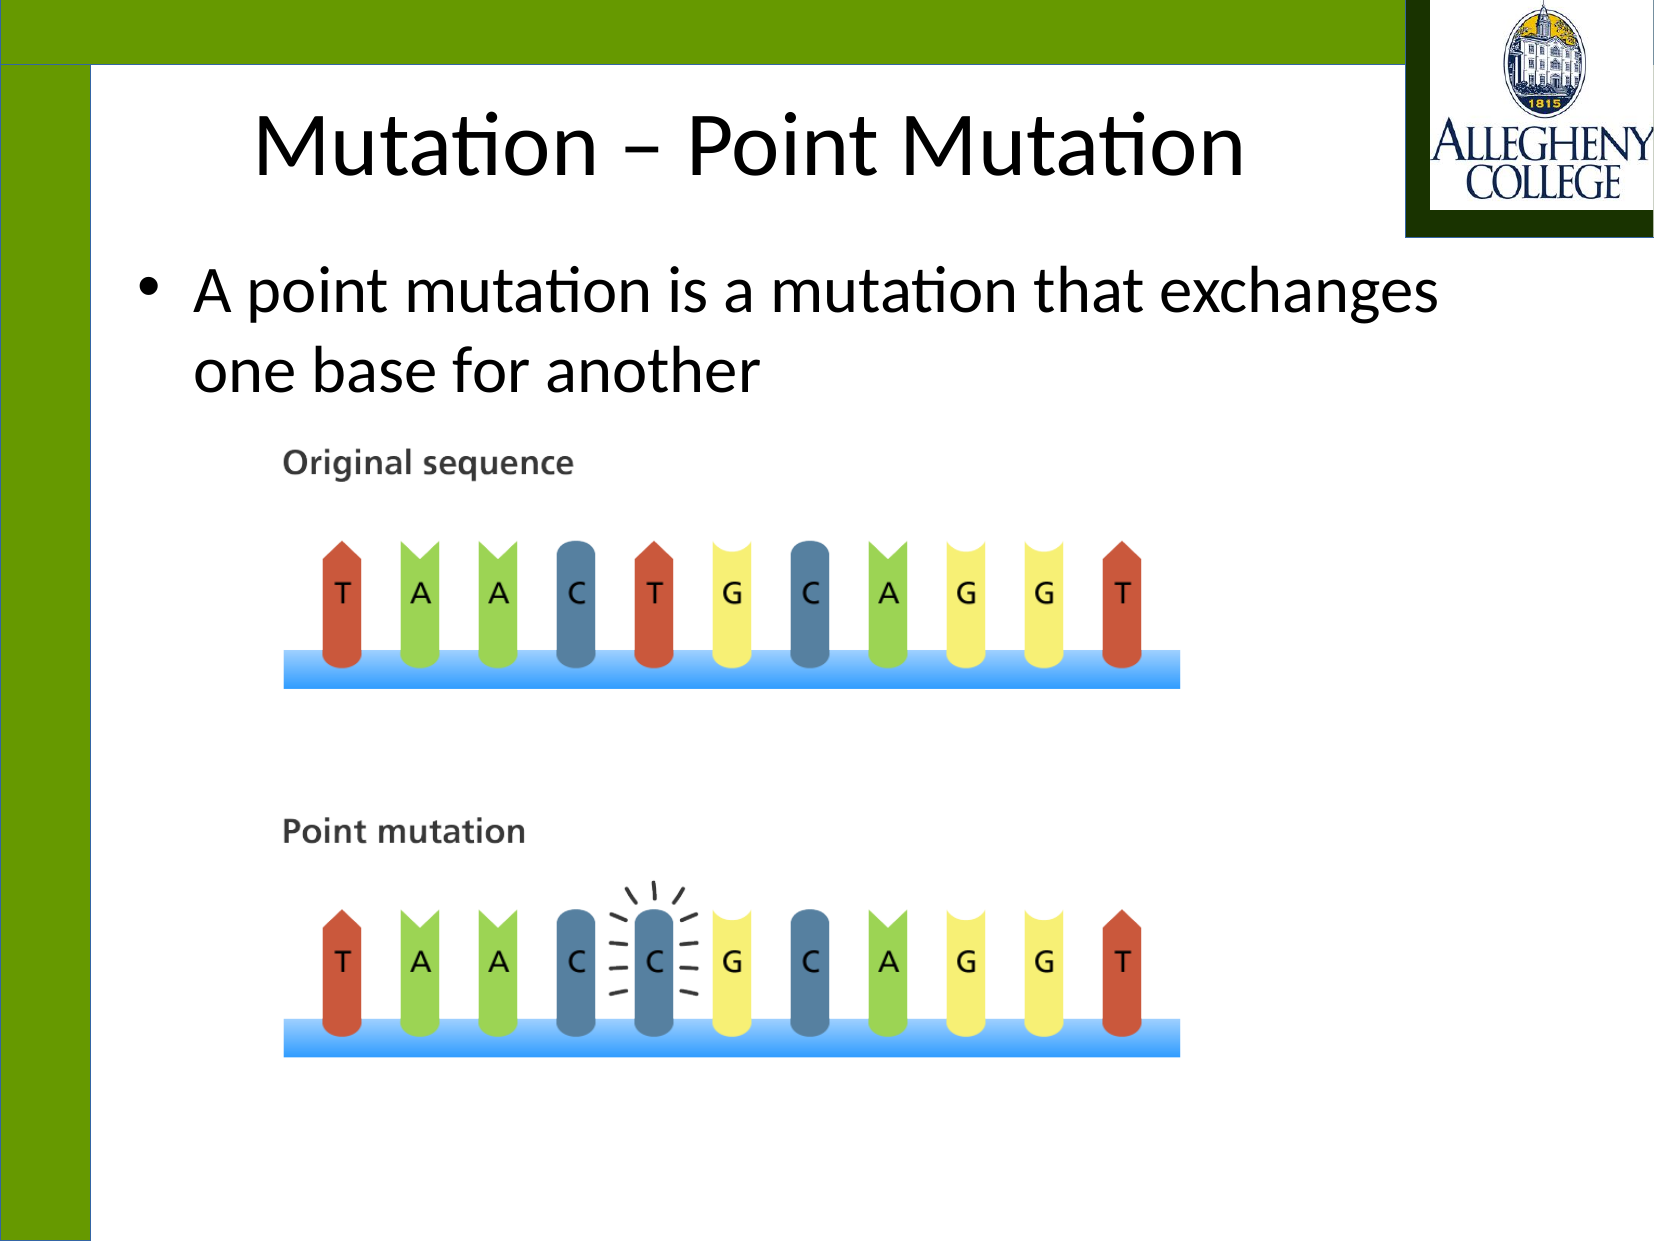

# Mutation – Point Mutation
A point mutation is a mutation that exchanges one base for another